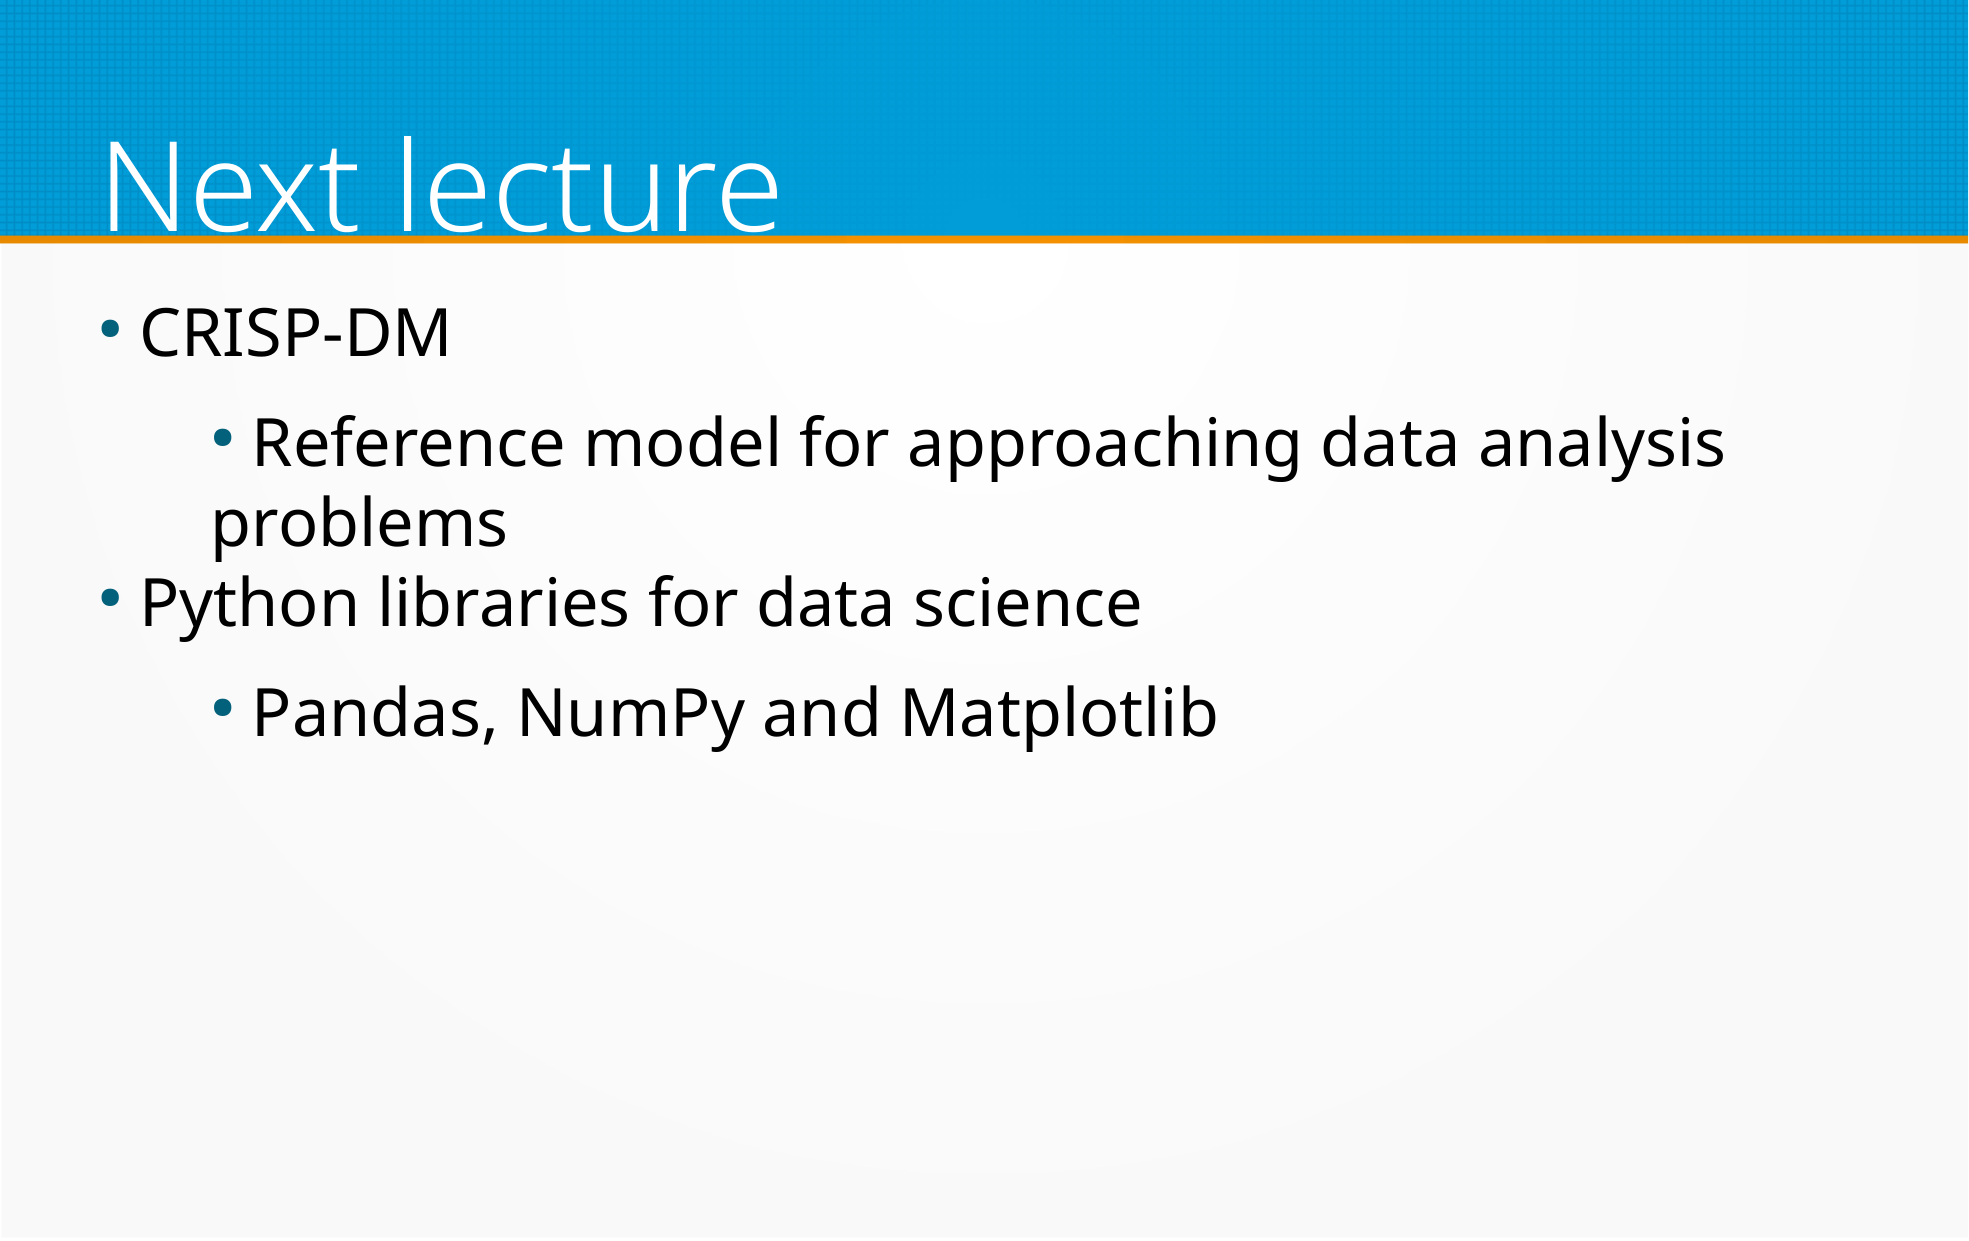

# Next lecture
 CRISP-DM
 Reference model for approaching data analysis problems
 Python libraries for data science
 Pandas, NumPy and Matplotlib